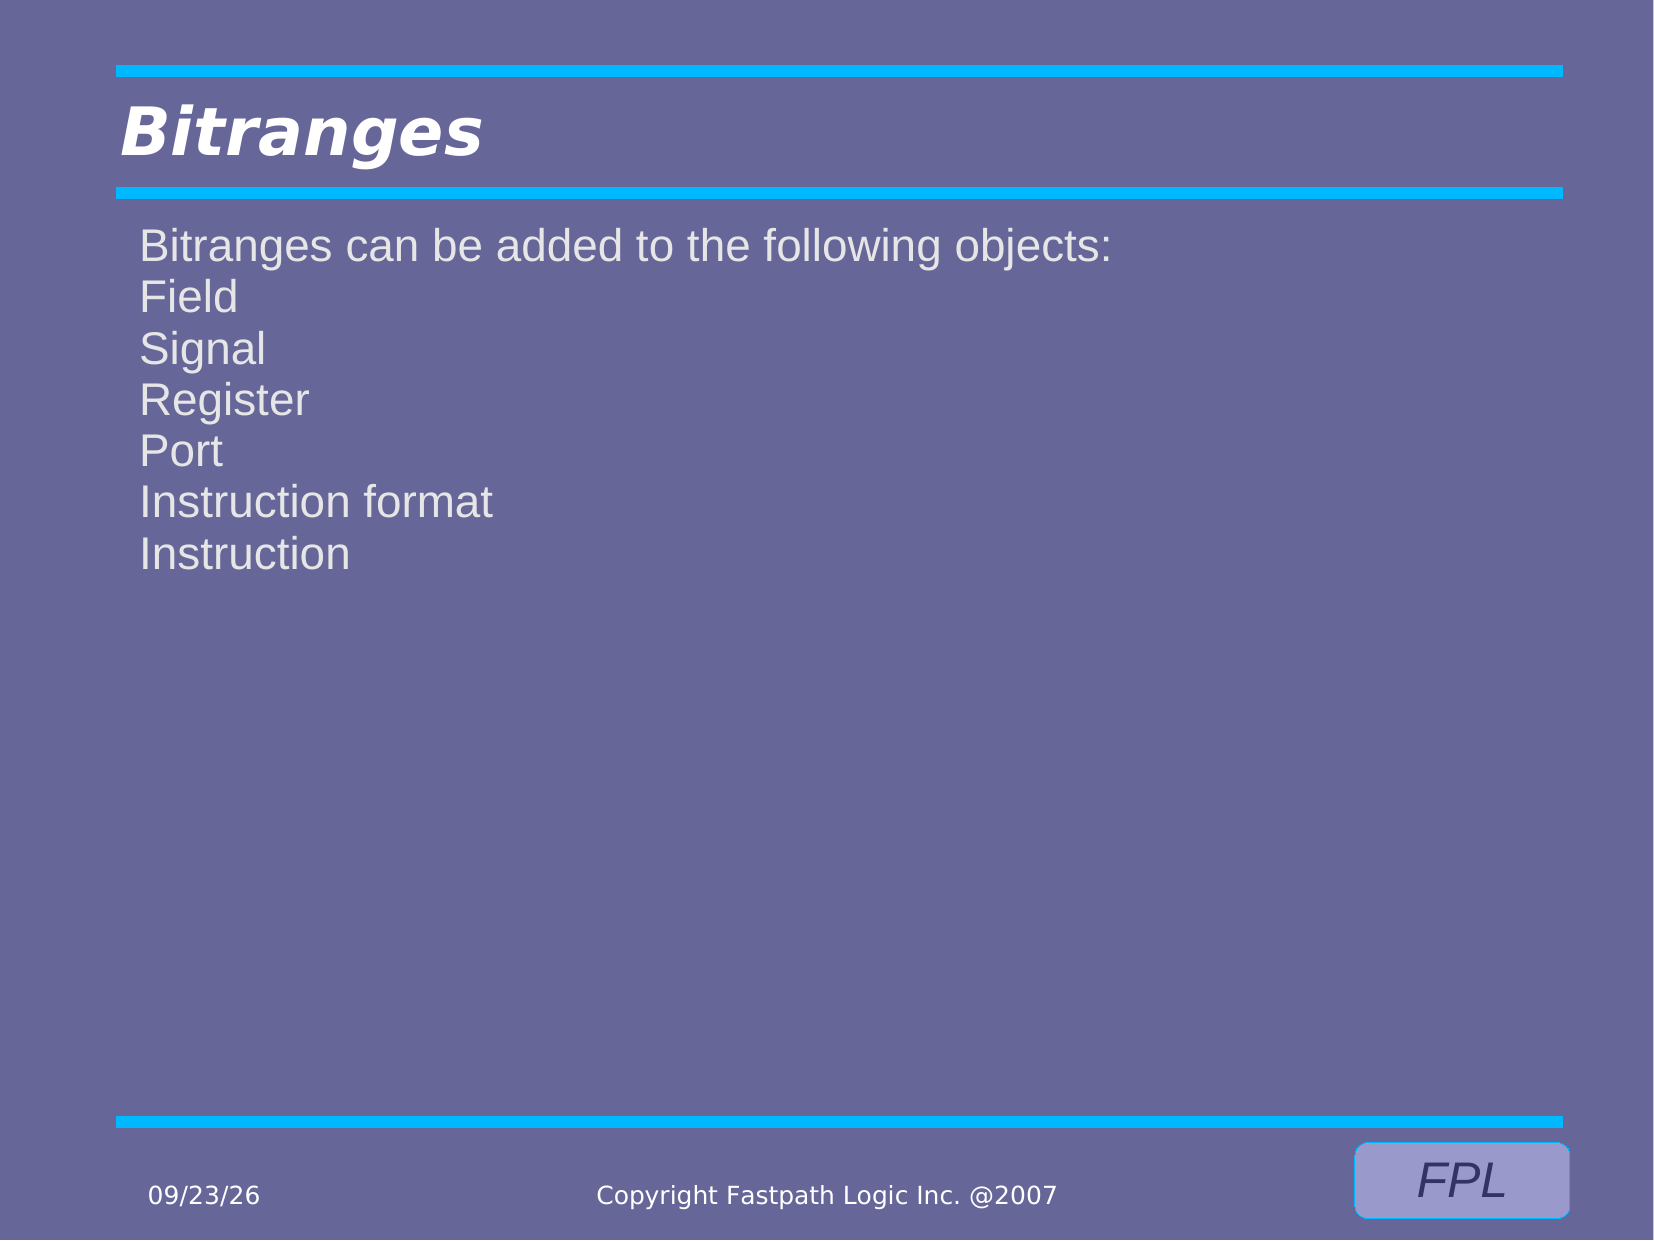

# Bitranges
Bitranges can be added to the following objects:
Field
Signal
Register
Port
Instruction format
Instruction
Copyright Fastpath Logic Inc. @2007